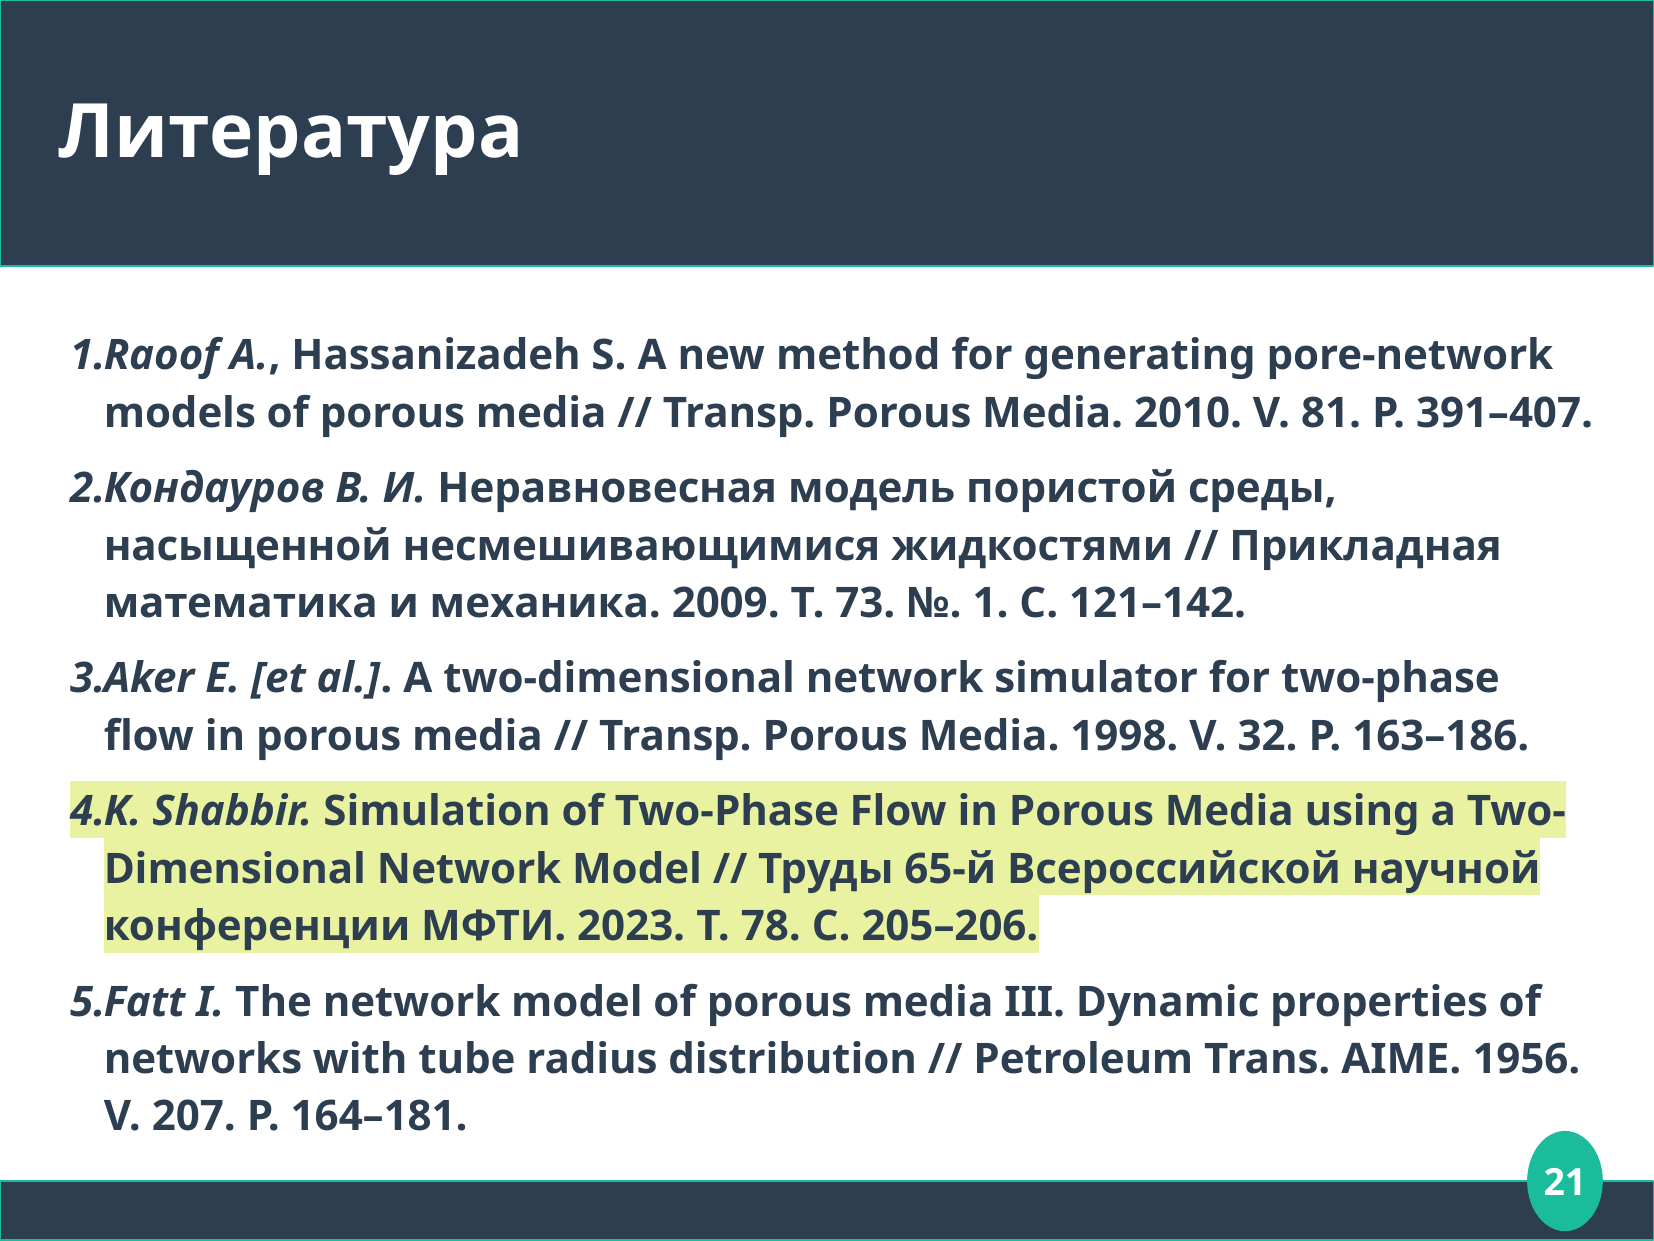

# Литература
Raoof A., Hassanizadeh S. A new method for generating pore-network models of porous media // Transp. Porous Media. 2010. V. 81. P. 391–407.
Кондауров В. И. Неравновесная модель пористой среды, насыщенной несмешивающимися жидкостями // Прикладная математика и механика. 2009. Т. 73. №. 1. С. 121–142.
Aker E. [et al.]. A two-dimensional network simulator for two-phase flow in porous media // Transp. Porous Media. 1998. V. 32. P. 163–186.
K. Shabbir. Simulation of Two-Phase Flow in Porous Media using a Two-Dimensional Network Model // Труды 65-й Всероссийской научной конференции МФТИ. 2023. Т. 78. С. 205–206.
Fatt I. The network model of porous media III. Dynamic properties of networks with tube radius distribution // Petroleum Trans. AIME. 1956. V. 207. P. 164–181.
21